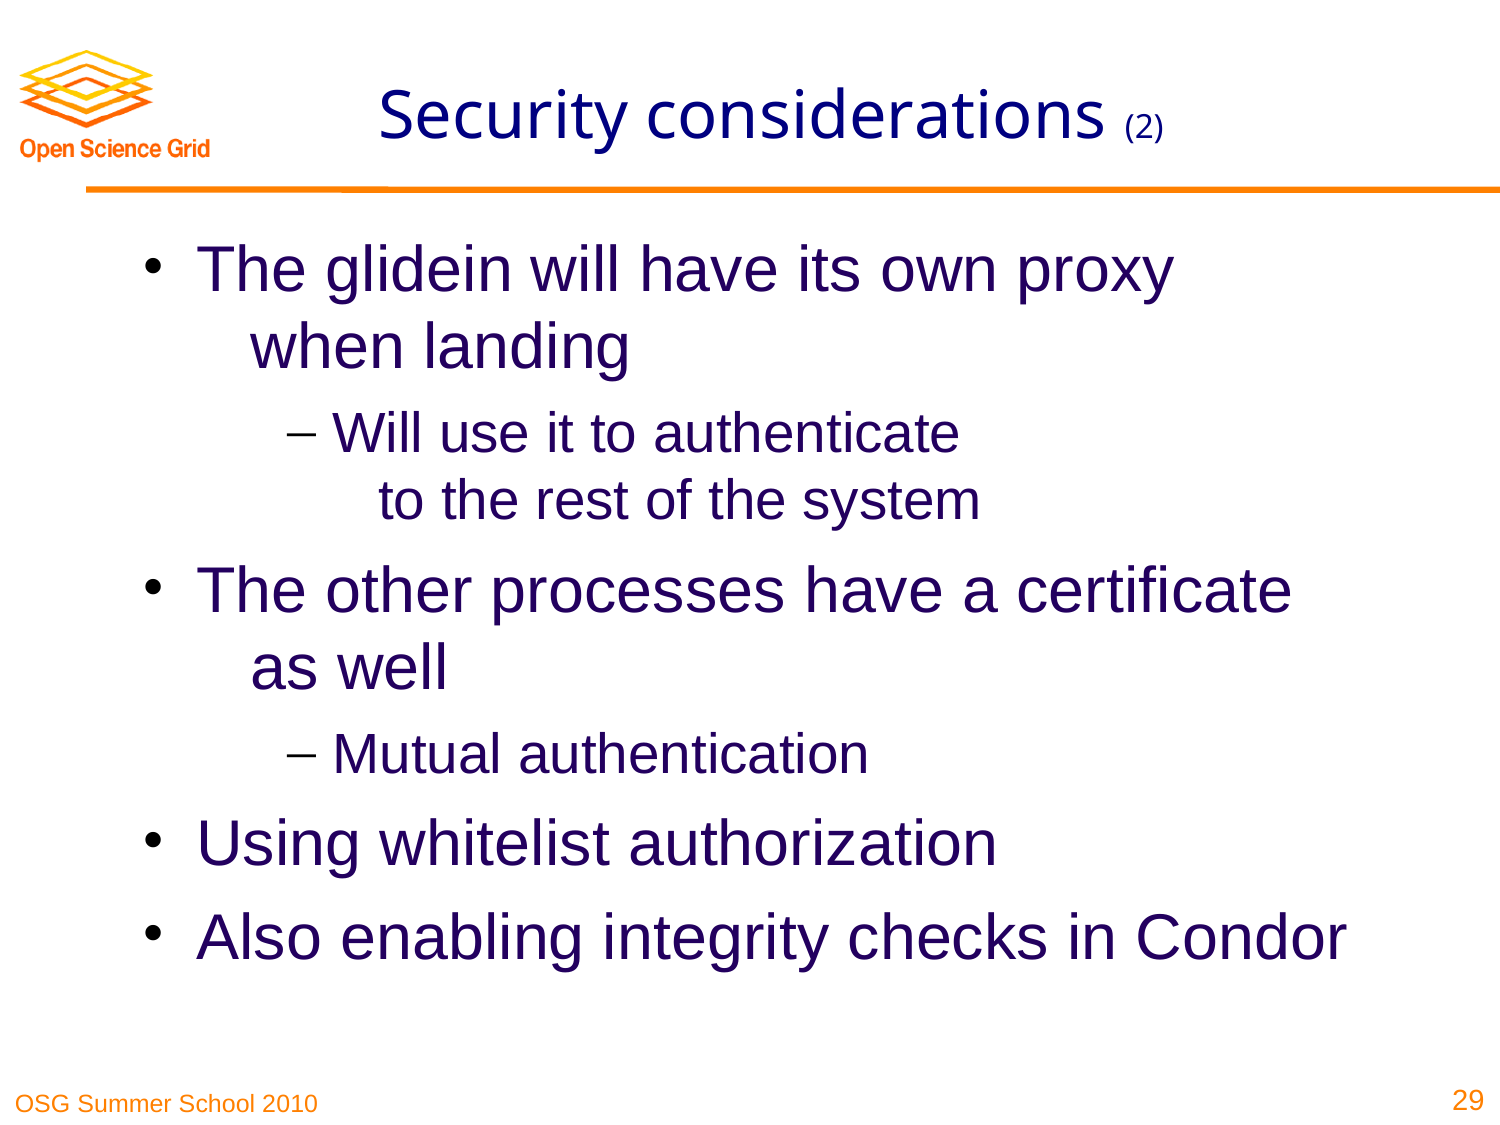

# Security considerations (2)
The glidein will have its own proxy
when landing
Will use it to authenticate
to the rest of the system
The other processes have a certificate
as well
Mutual authentication
Using whitelist authorization
Also enabling integrity checks in Condor
29